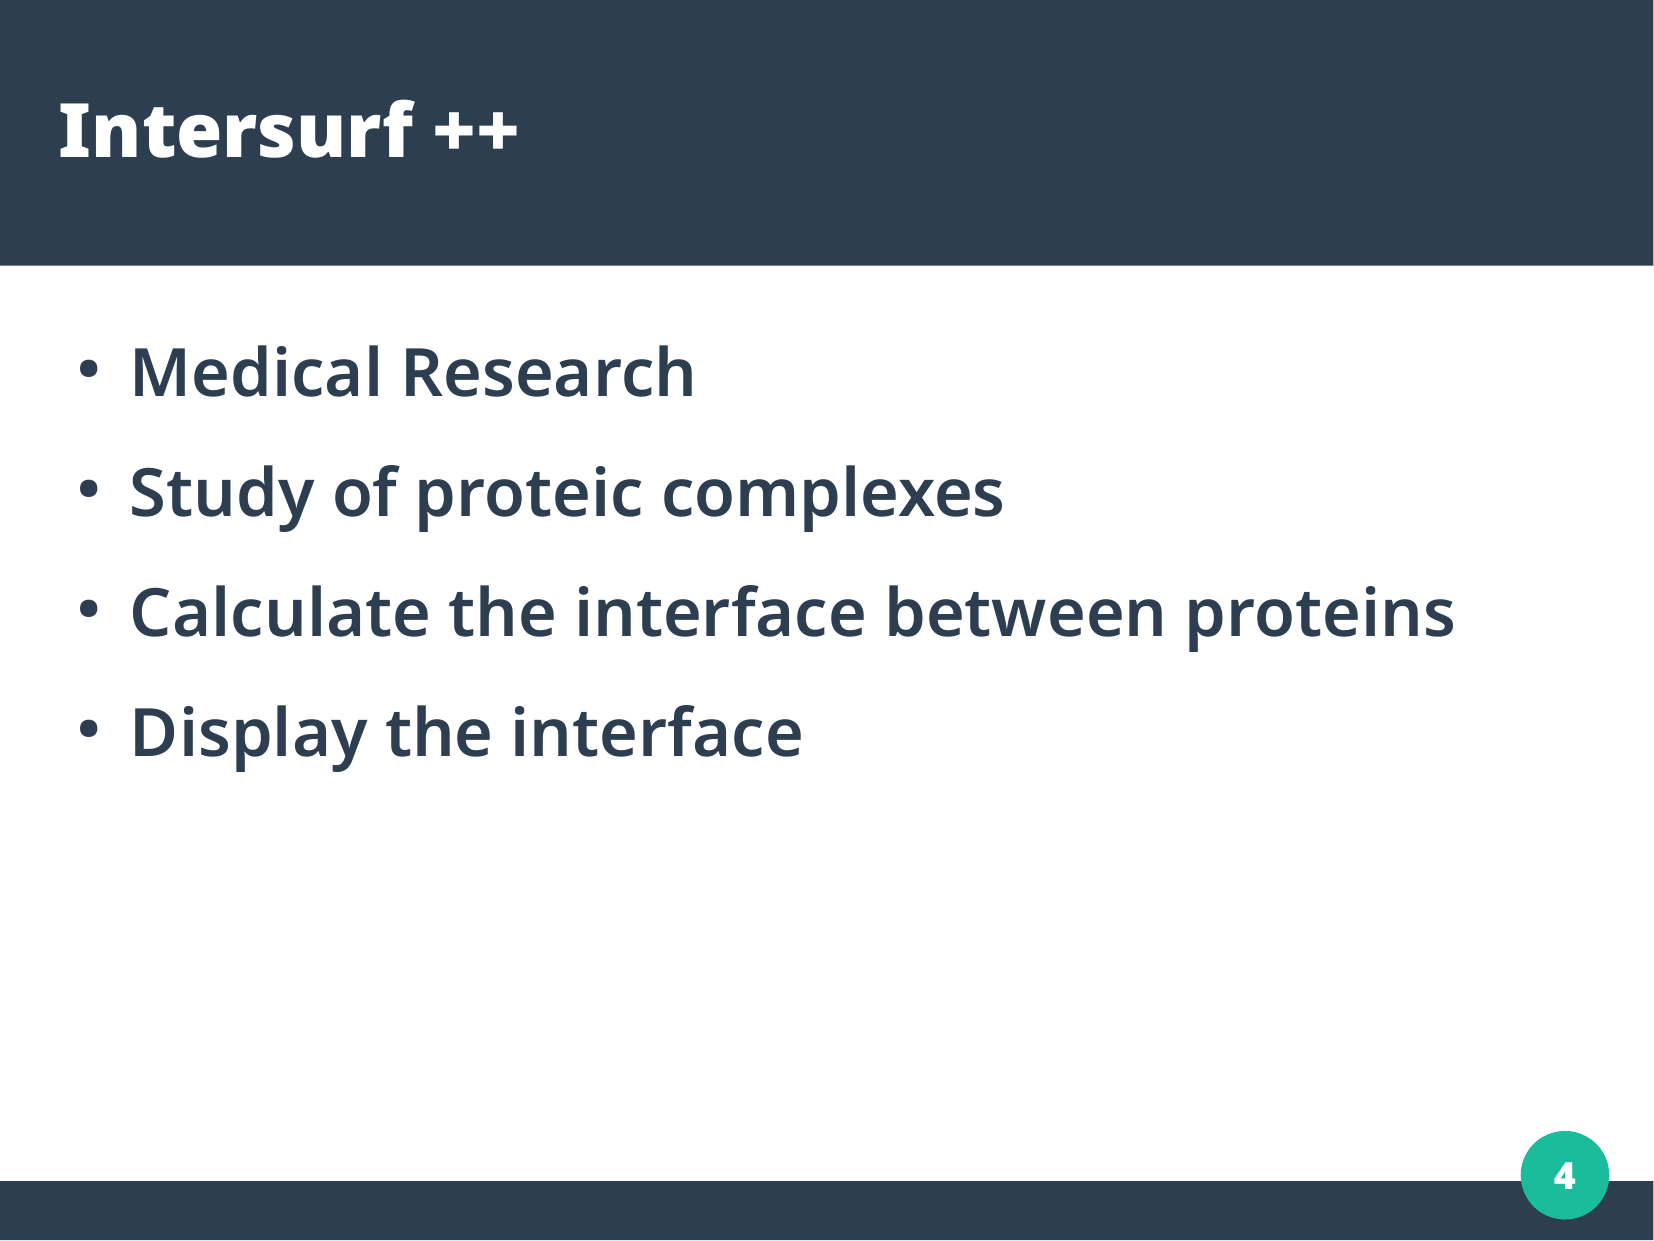

# Intersurf ++
Medical Research
Study of proteic complexes
Calculate the interface between proteins
Display the interface
4